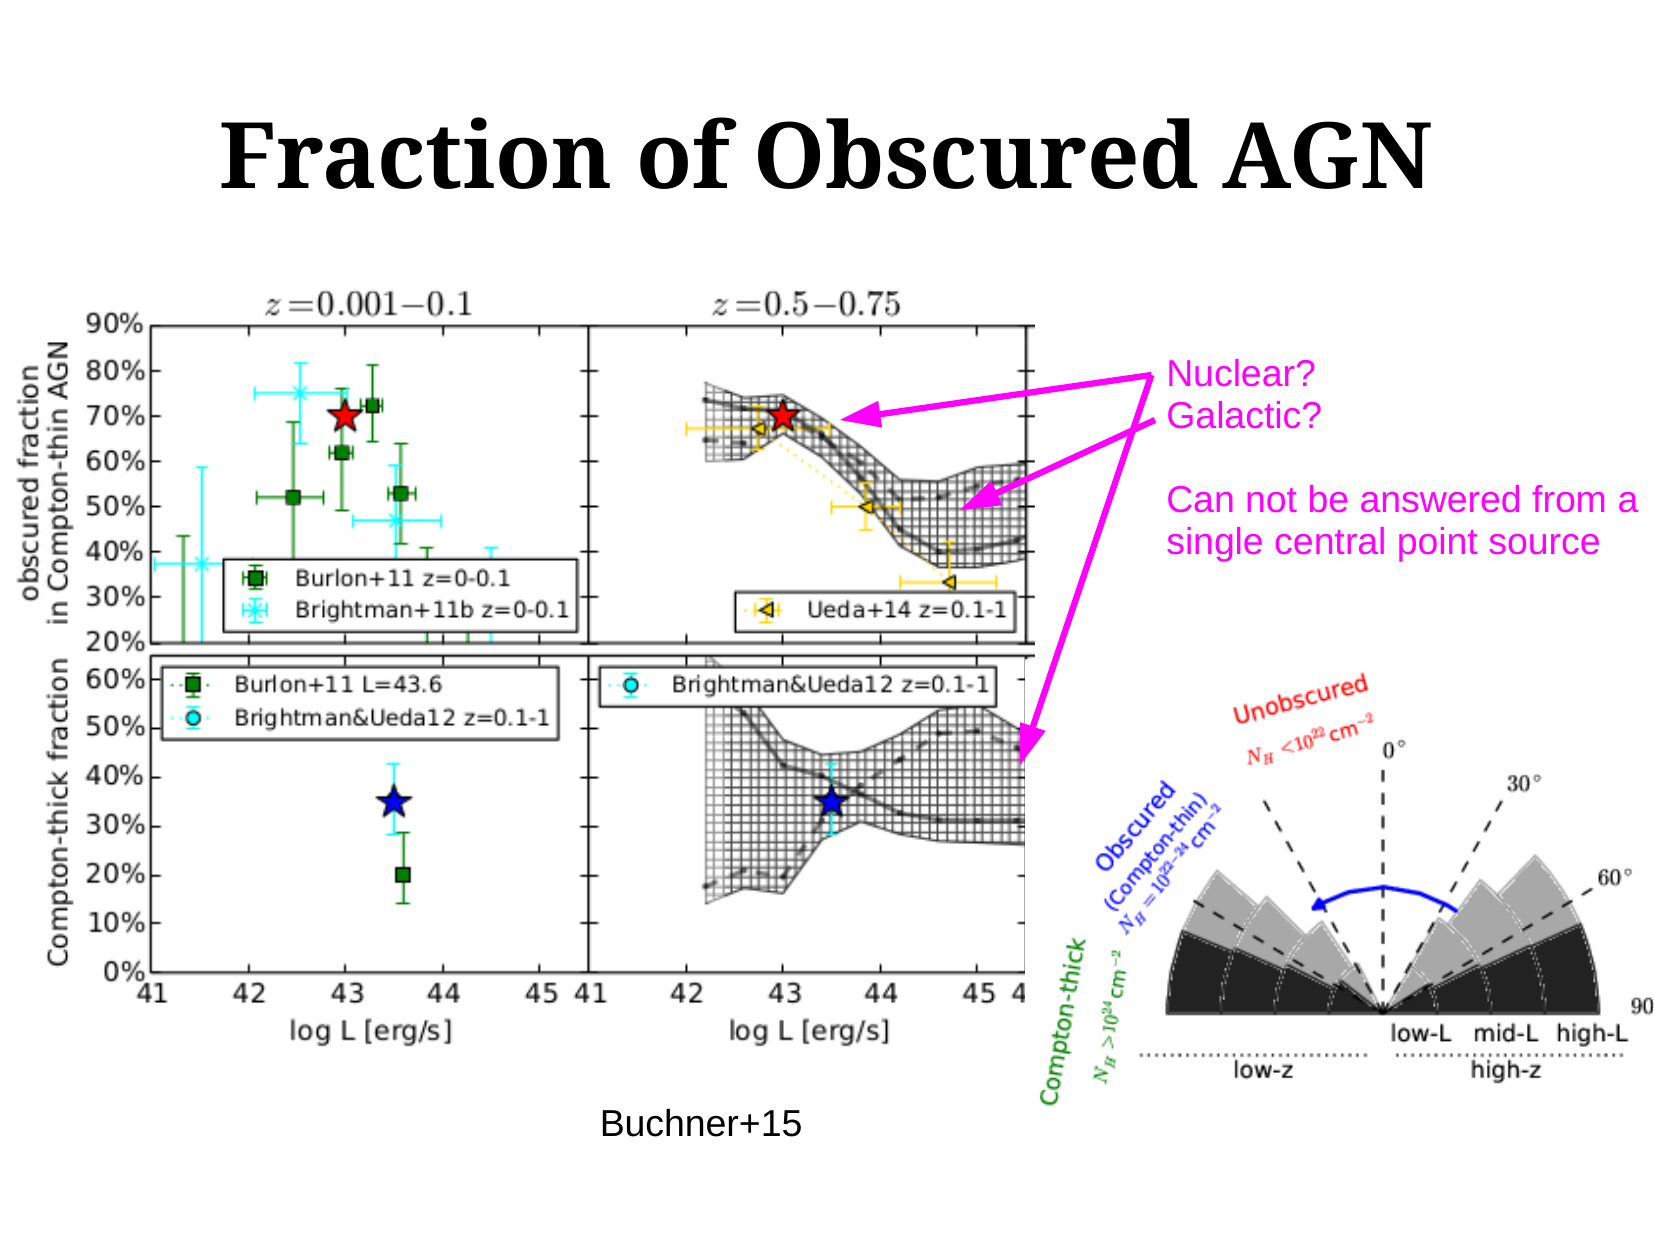

# Fraction of Obscured AGN
Nuclear?
Galactic?
Can not be answered from a single central point source
Buchner+15